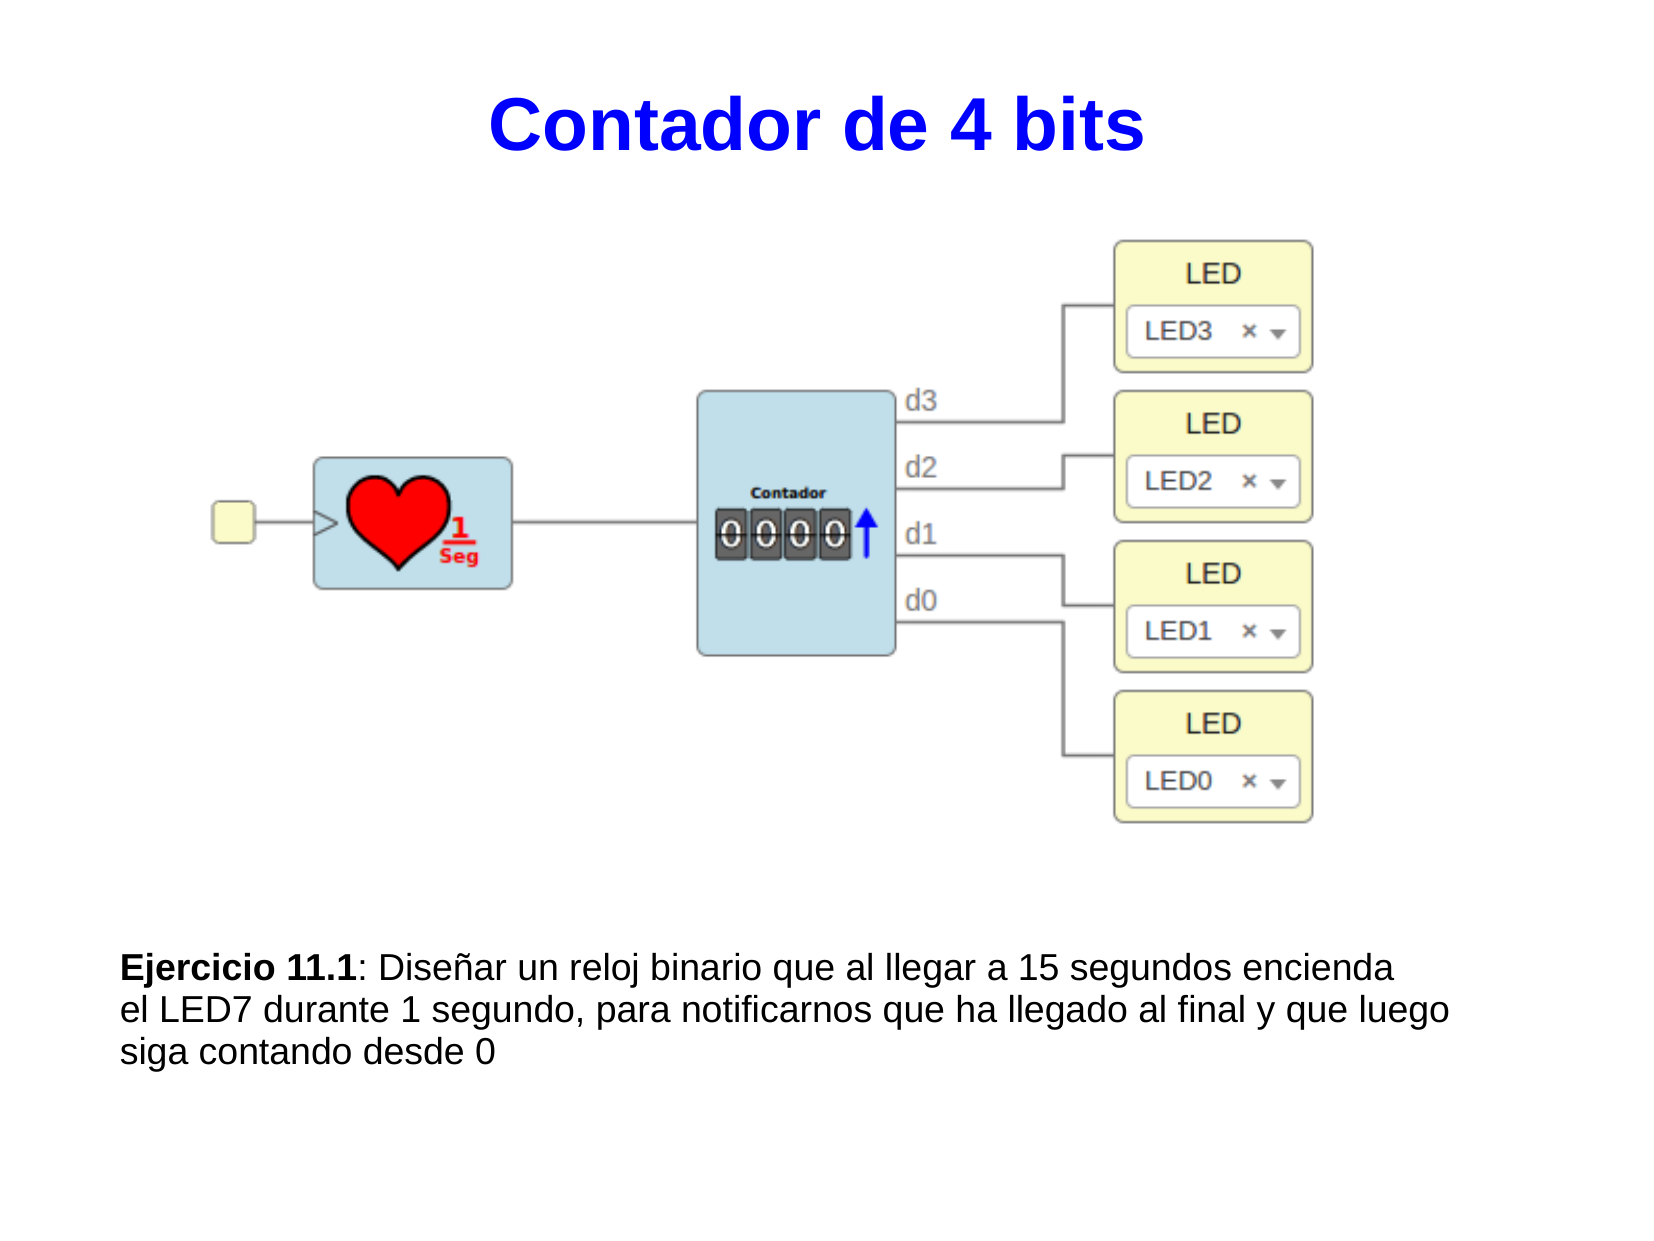

Contador de 4 bits
Mira mamá, ya sé contar en binario
Ejercicio 11.1: Diseñar un reloj binario que al llegar a 15 segundos encienda
el LED7 durante 1 segundo, para notificarnos que ha llegado al final y que luego
siga contando desde 0